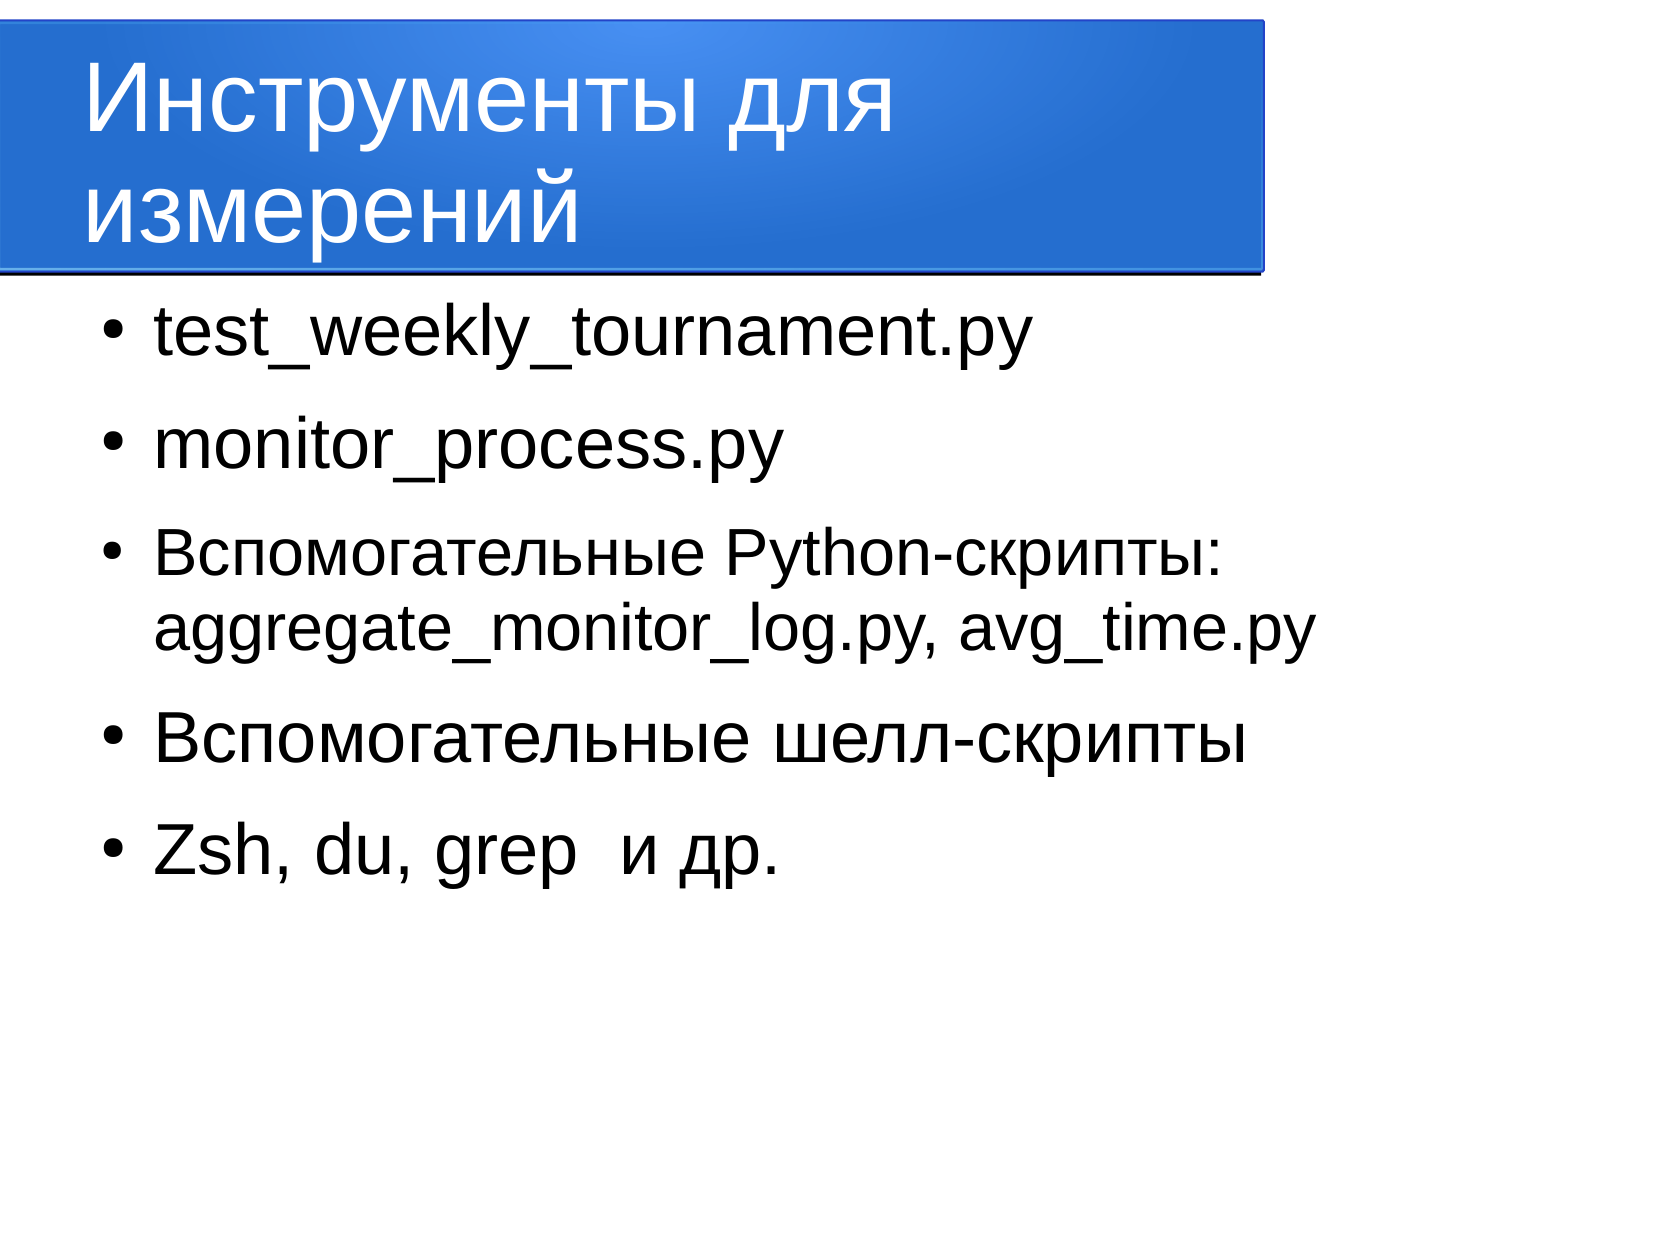

# Инструменты для измерений
test_weekly_tournament.py
monitor_process.py
Вспомогательные Python-скрипты: aggregate_monitor_log.py, avg_time.py
Вспомогательные шелл-скрипты
Zsh, du, grep и др.